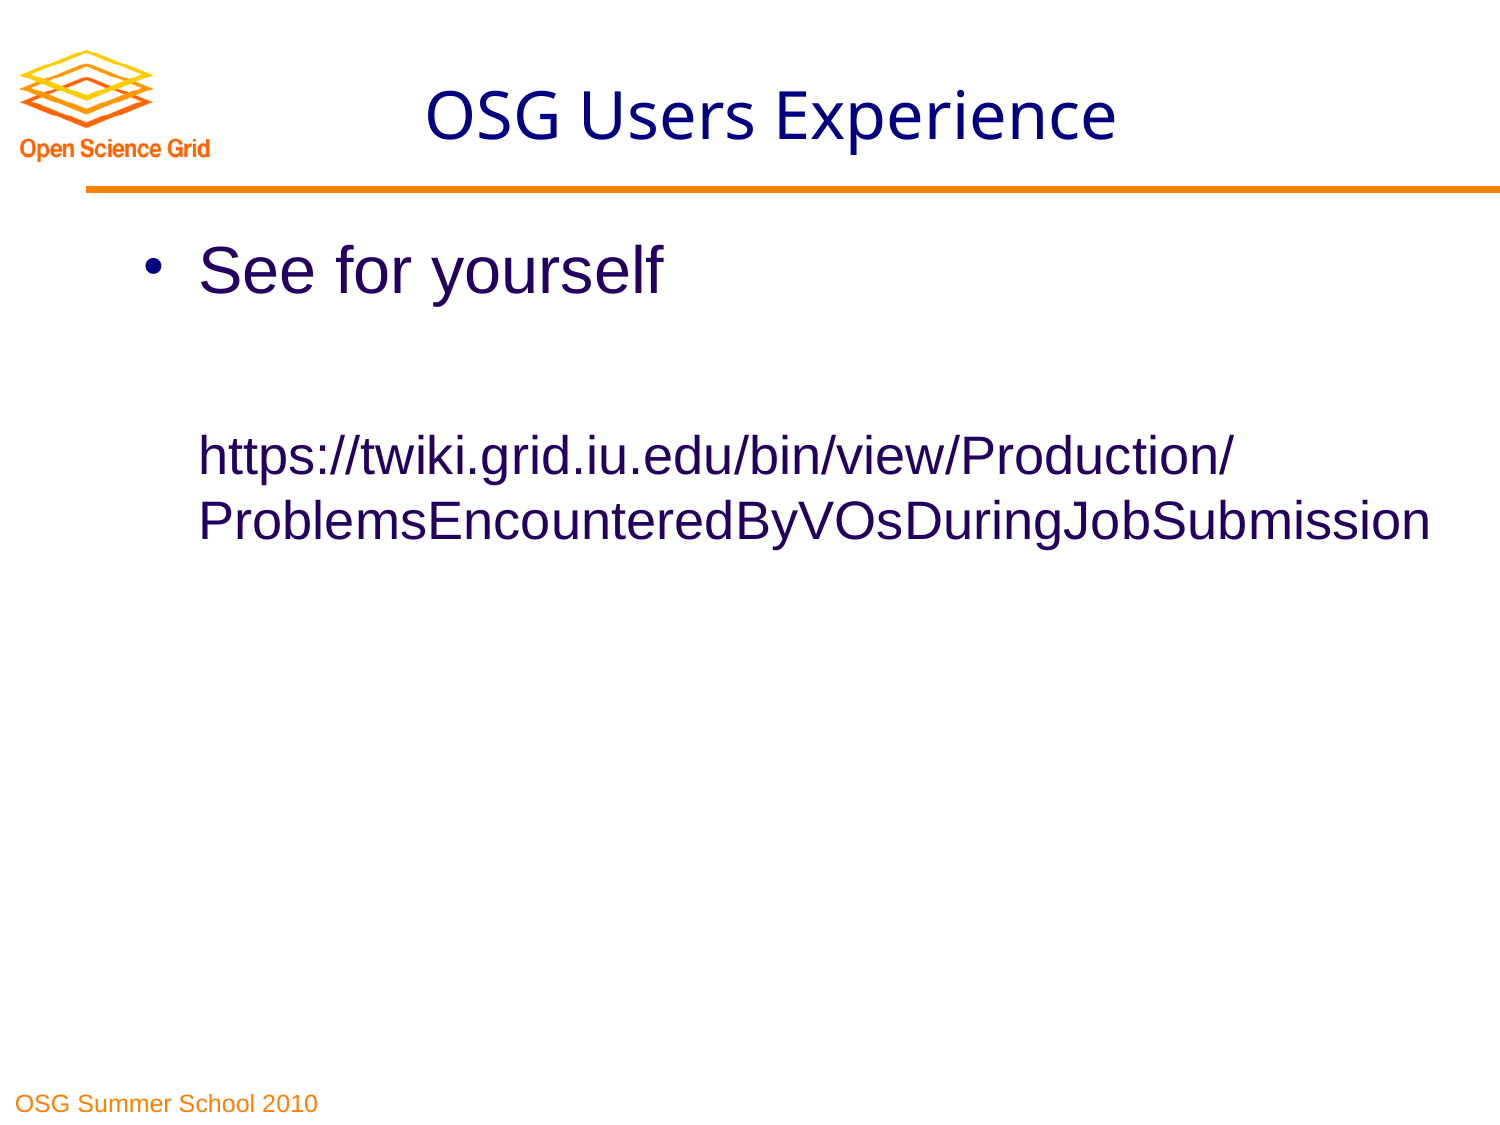

# OSG Users Experience
See for yourself
https://twiki.grid.iu.edu/bin/view/Production/ ProblemsEncounteredByVOsDuringJobSubmission